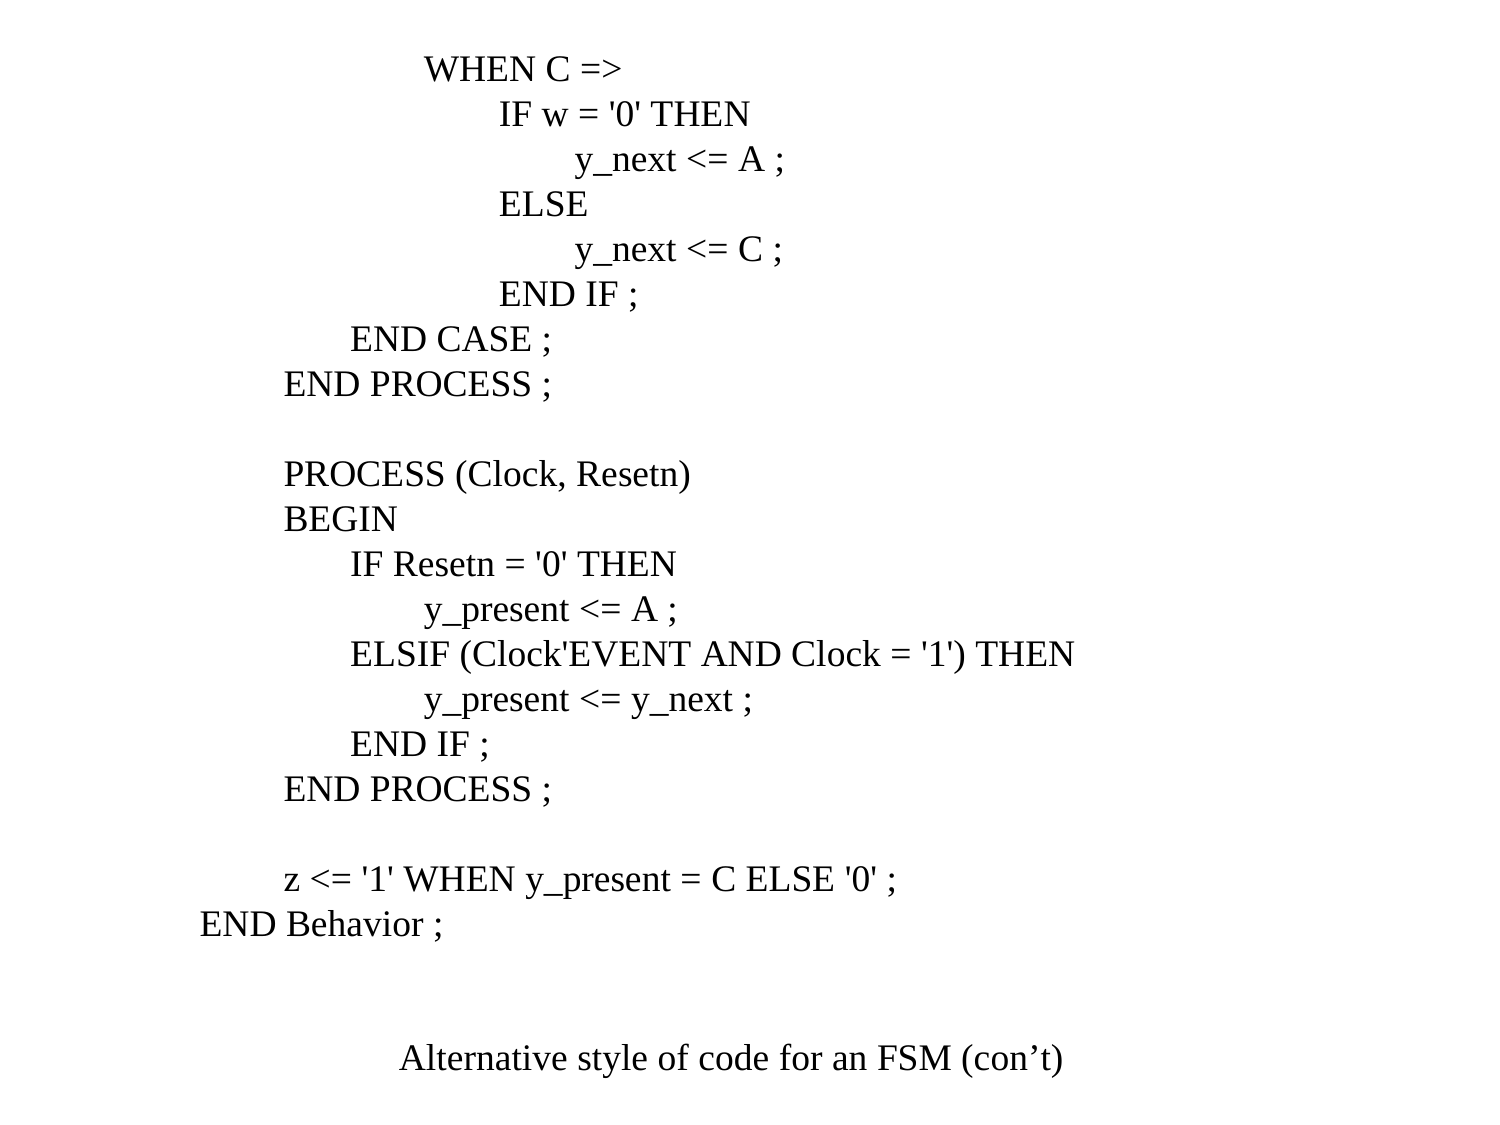

WHEN C =>
				IF w = '0' THEN
					y_next <= A ;
				ELSE
					y_next <= C ;
				END IF ;
		END CASE ;
	END PROCESS ;
	PROCESS (Clock, Resetn)
	BEGIN
		IF Resetn = '0' THEN
			y_present <= A ;
		ELSIF (Clock'EVENT AND Clock = '1') THEN
			y_present <= y_next ;
		END IF ;
	END PROCESS ;
	z <= '1' WHEN y_present = C ELSE '0' ;
END Behavior ;
Alternative style of code for an FSM (con’t)